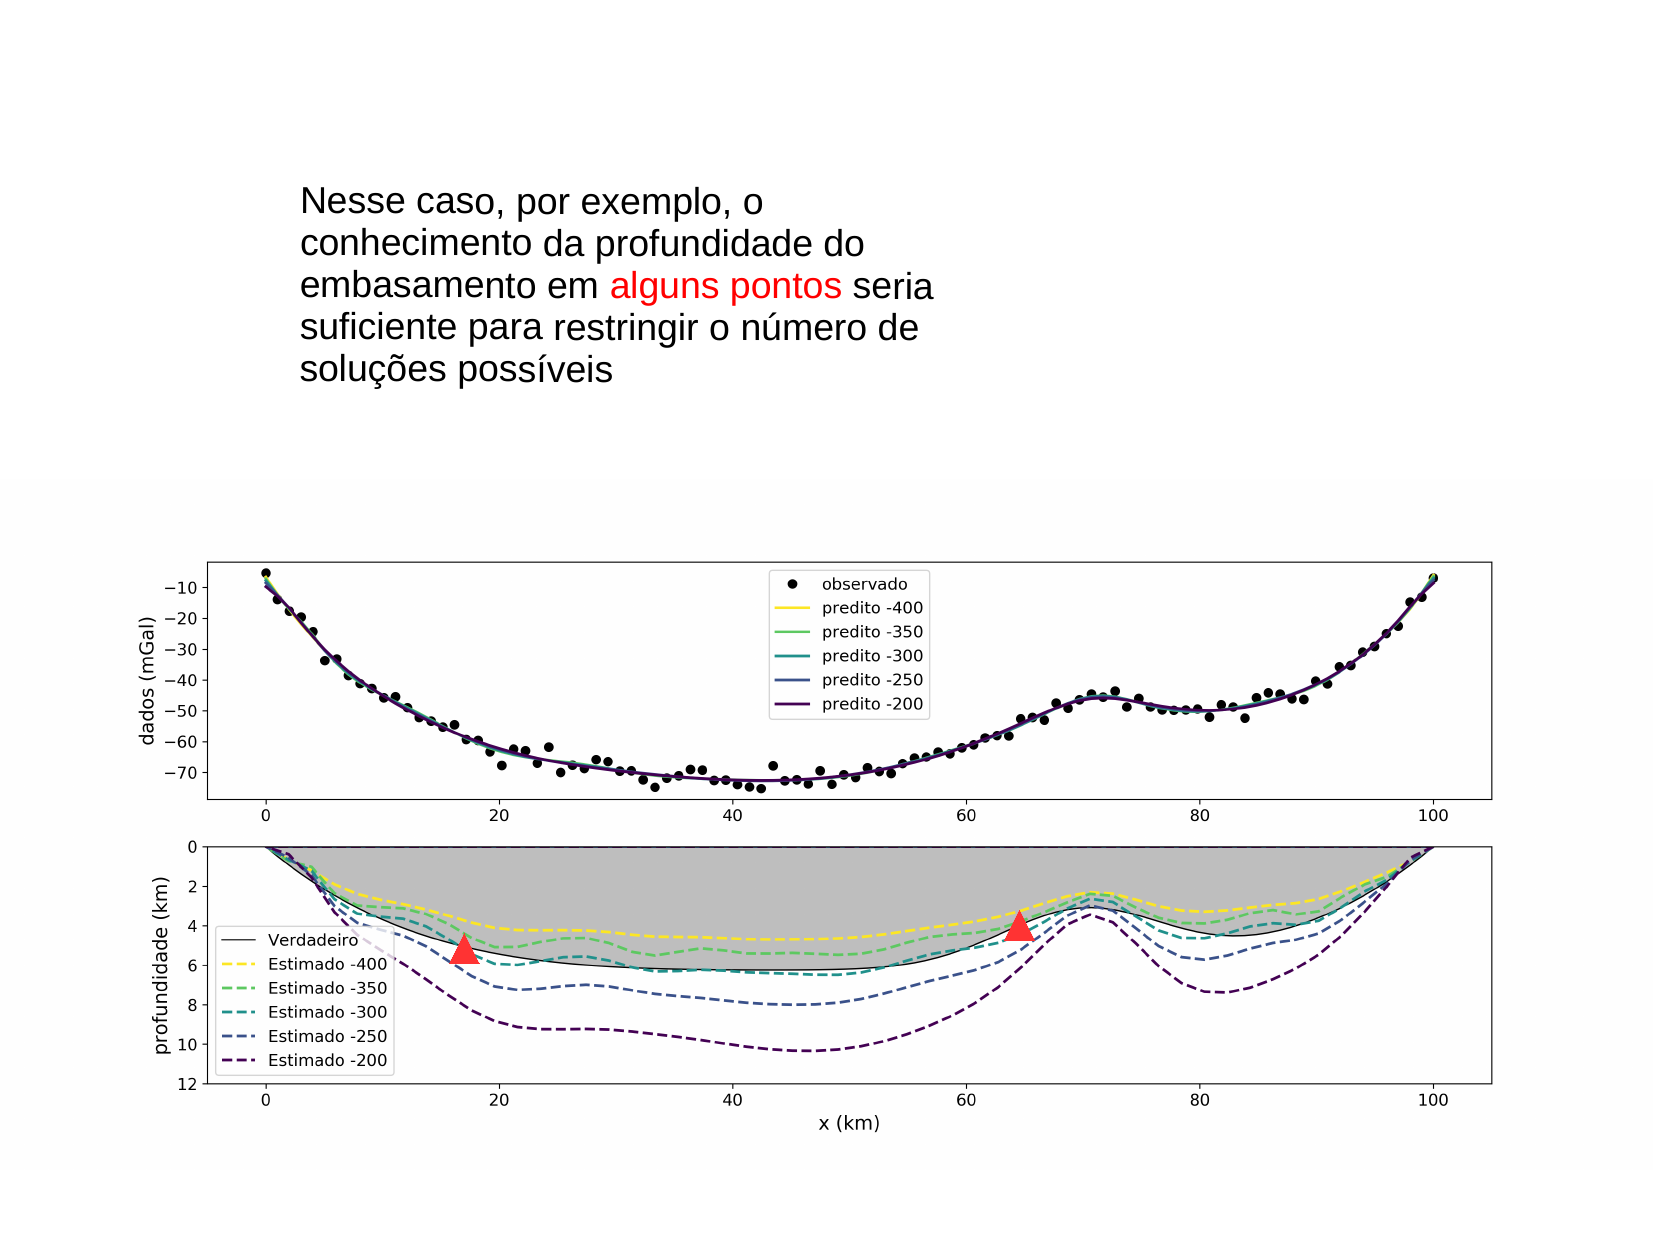

Nesse caso, por exemplo, o conhecimento da profundidade do embasamento em alguns pontos seria suficiente para restringir o número de soluções possíveis